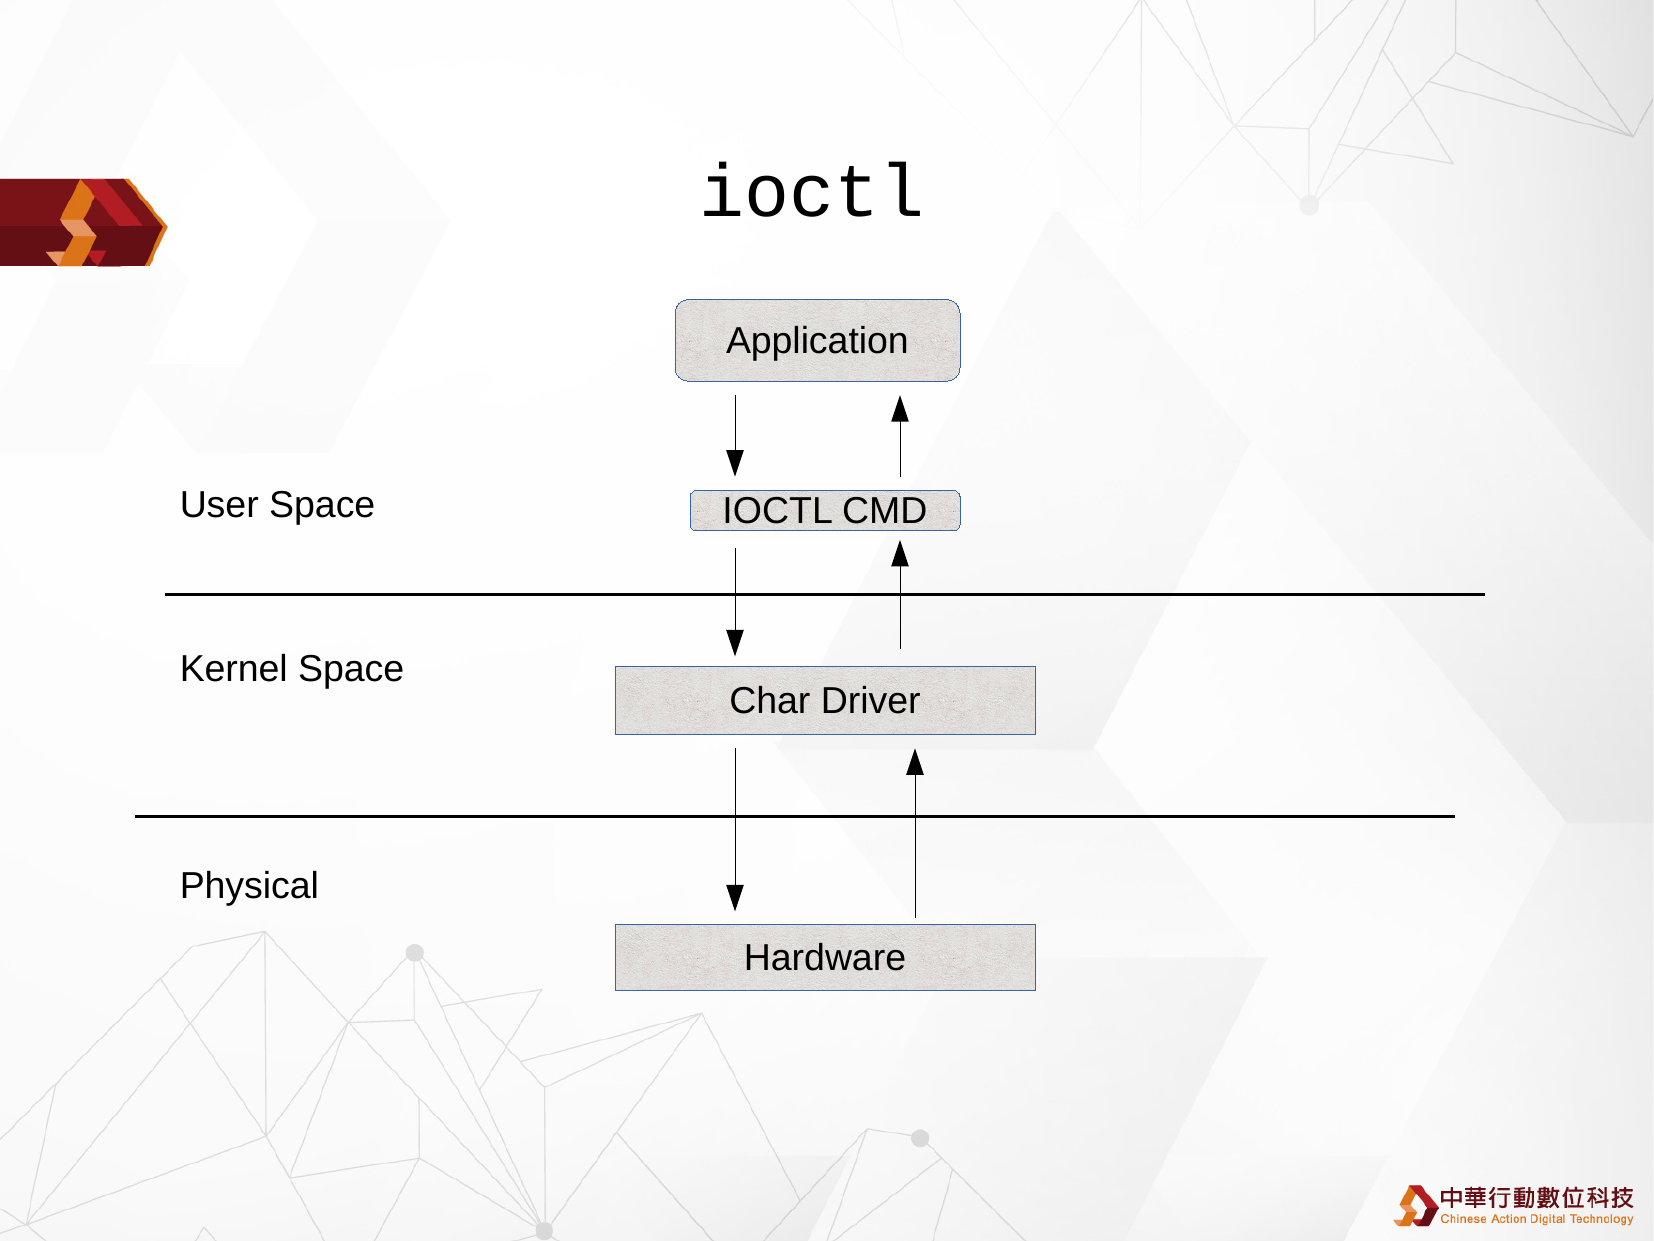

# ioctl
Application
User Space
IOCTL CMD
Kernel Space
Char Driver
Physical
Hardware